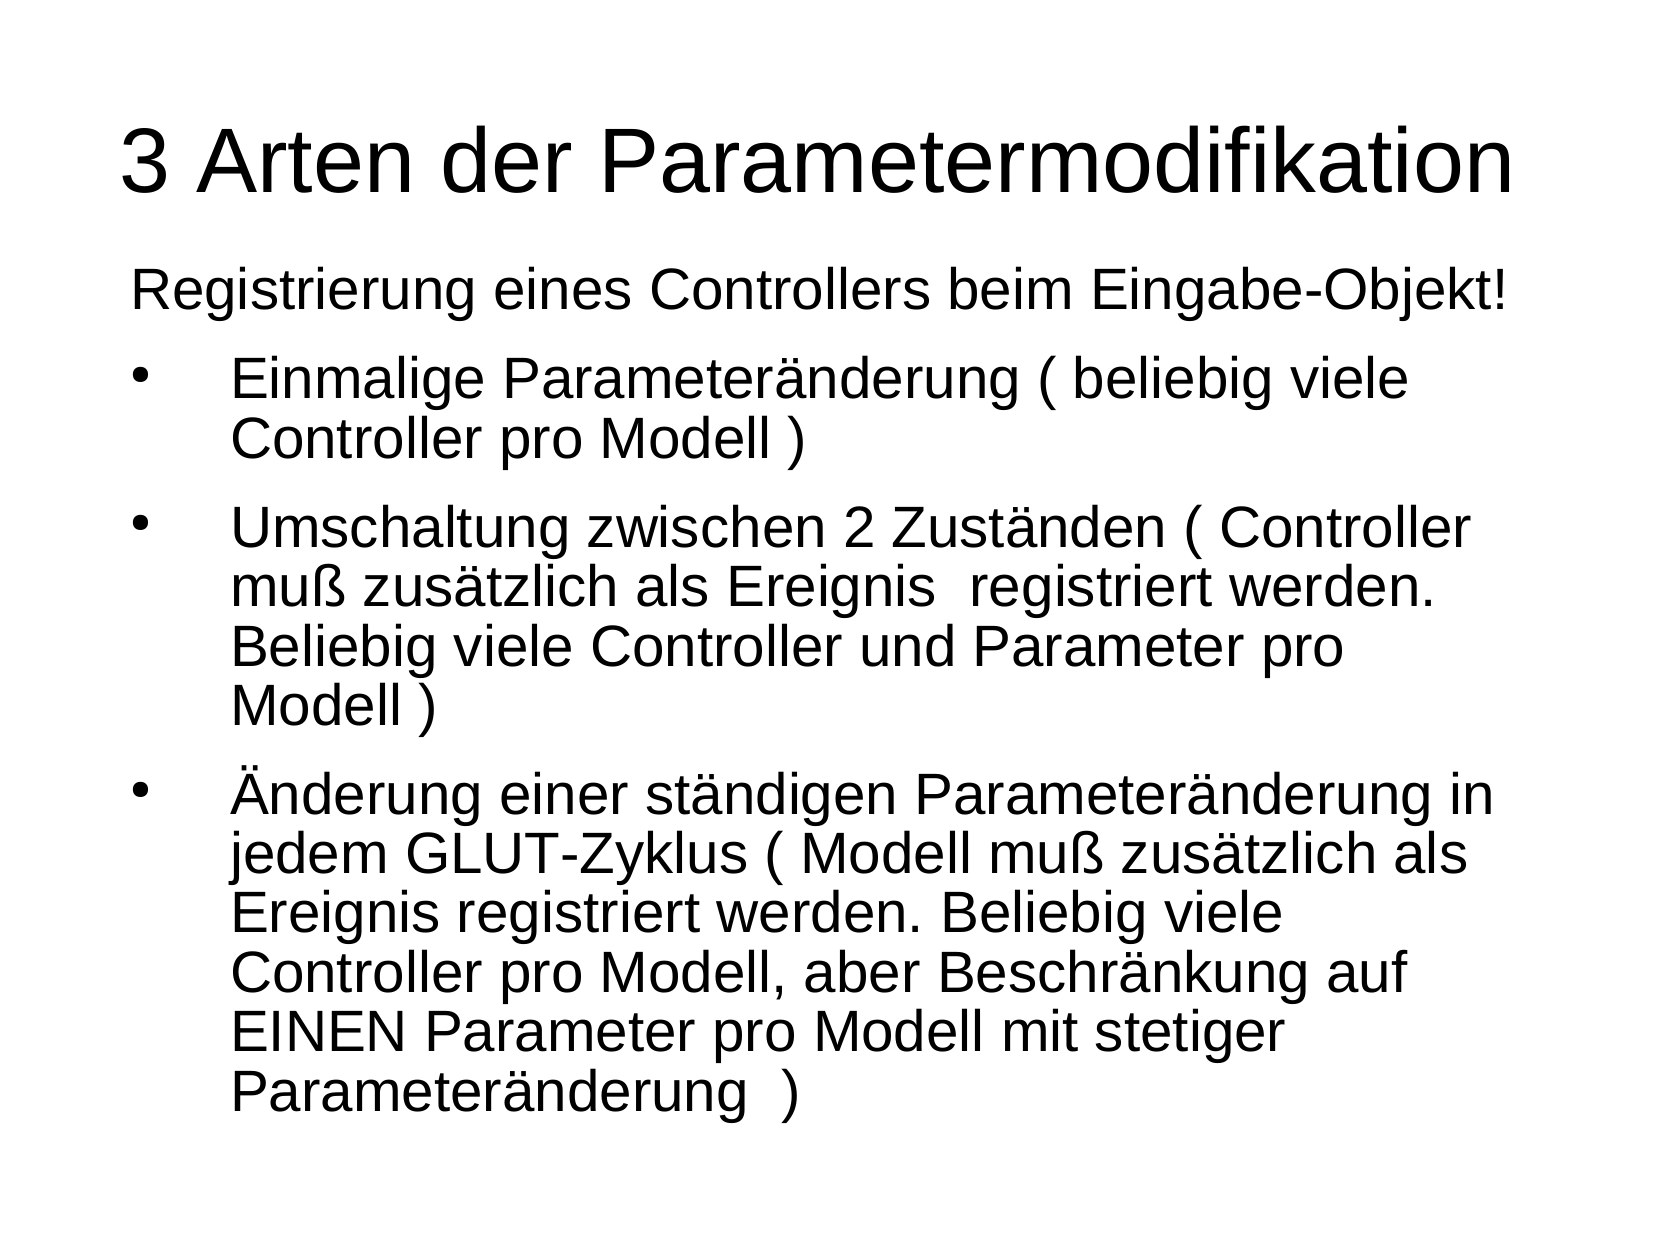

# 3 Arten der Parametermodifikation
Registrierung eines Controllers beim Eingabe-Objekt!
Einmalige Parameteränderung ( beliebig viele Controller pro Modell )
Umschaltung zwischen 2 Zuständen ( Controller muß zusätzlich als Ereignis registriert werden. Beliebig viele Controller und Parameter pro Modell )
Änderung einer ständigen Parameteränderung in jedem GLUT-Zyklus ( Modell muß zusätzlich als Ereignis registriert werden. Beliebig viele Controller pro Modell, aber Beschränkung auf EINEN Parameter pro Modell mit stetiger Parameteränderung )